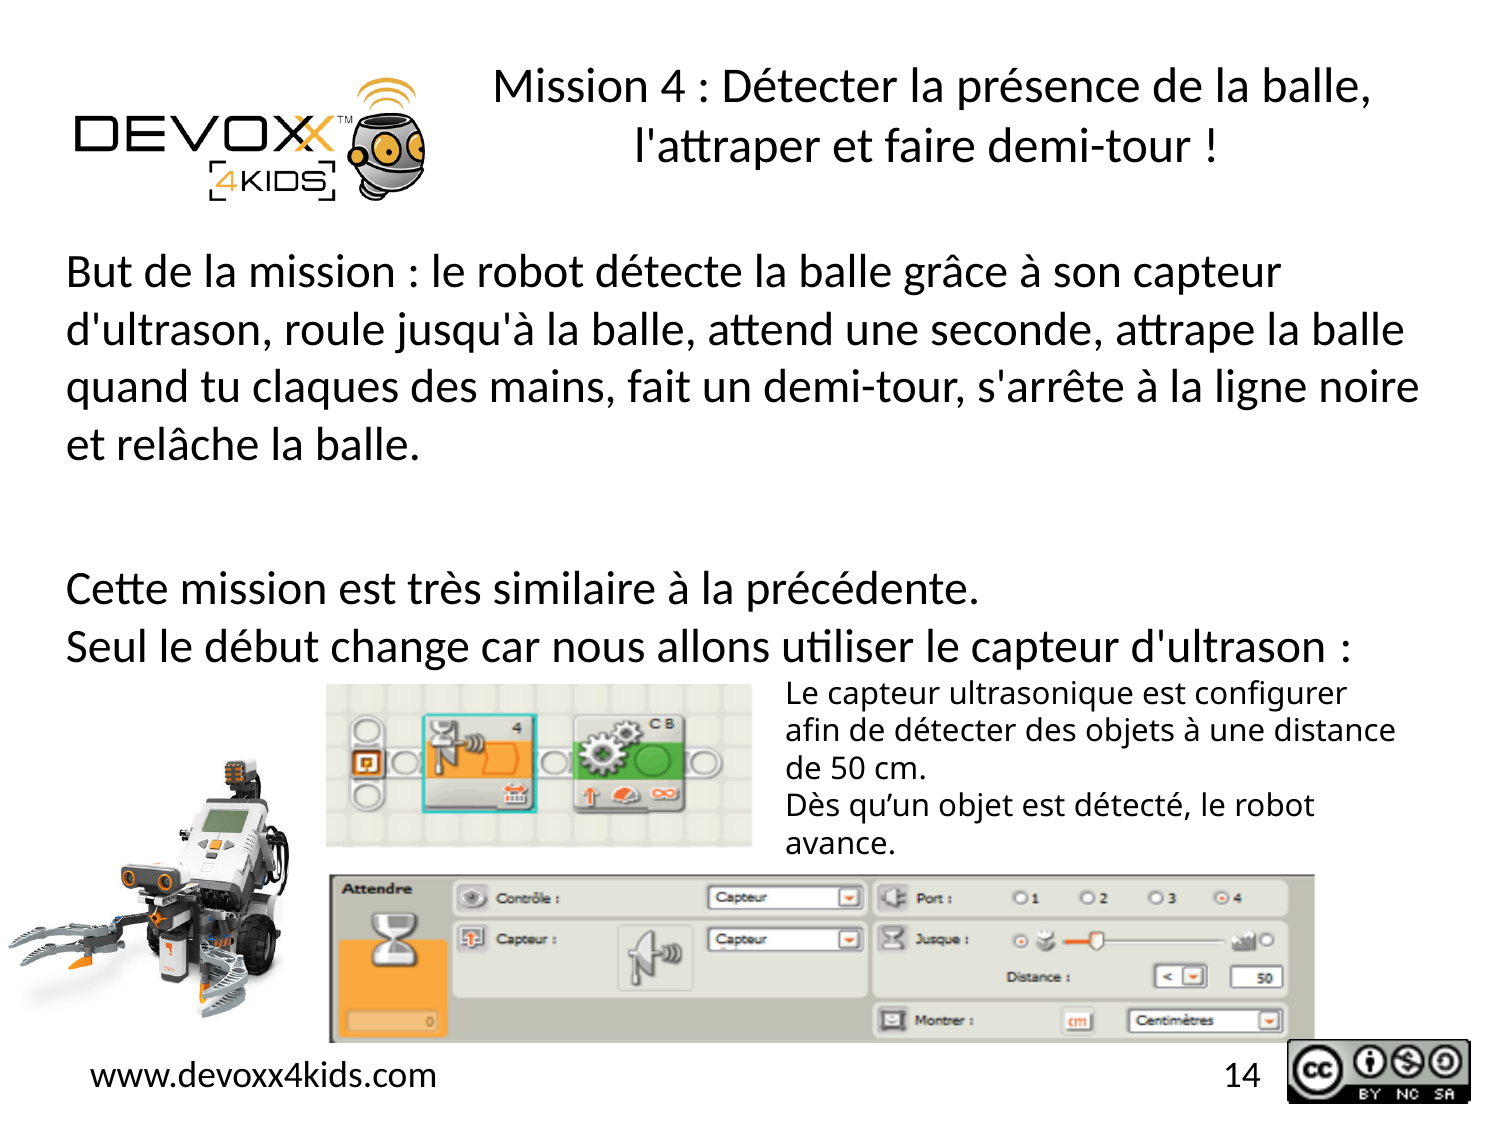

# Mission 4 : Détecter la présence de la balle, l'attraper et faire demi-tour !
But de la mission : le robot détecte la balle grâce à son capteur d'ultrason, roule jusqu'à la balle, attend une seconde, attrape la balle quand tu claques des mains, fait un demi-tour, s'arrête à la ligne noire et relâche la balle.
Cette mission est très similaire à la précédente.
Seul le début change car nous allons utiliser le capteur d'ultrason :
Le capteur ultrasonique est configurer afin de détecter des objets à une distance de 50 cm.
Dès qu’un objet est détecté, le robot avance.